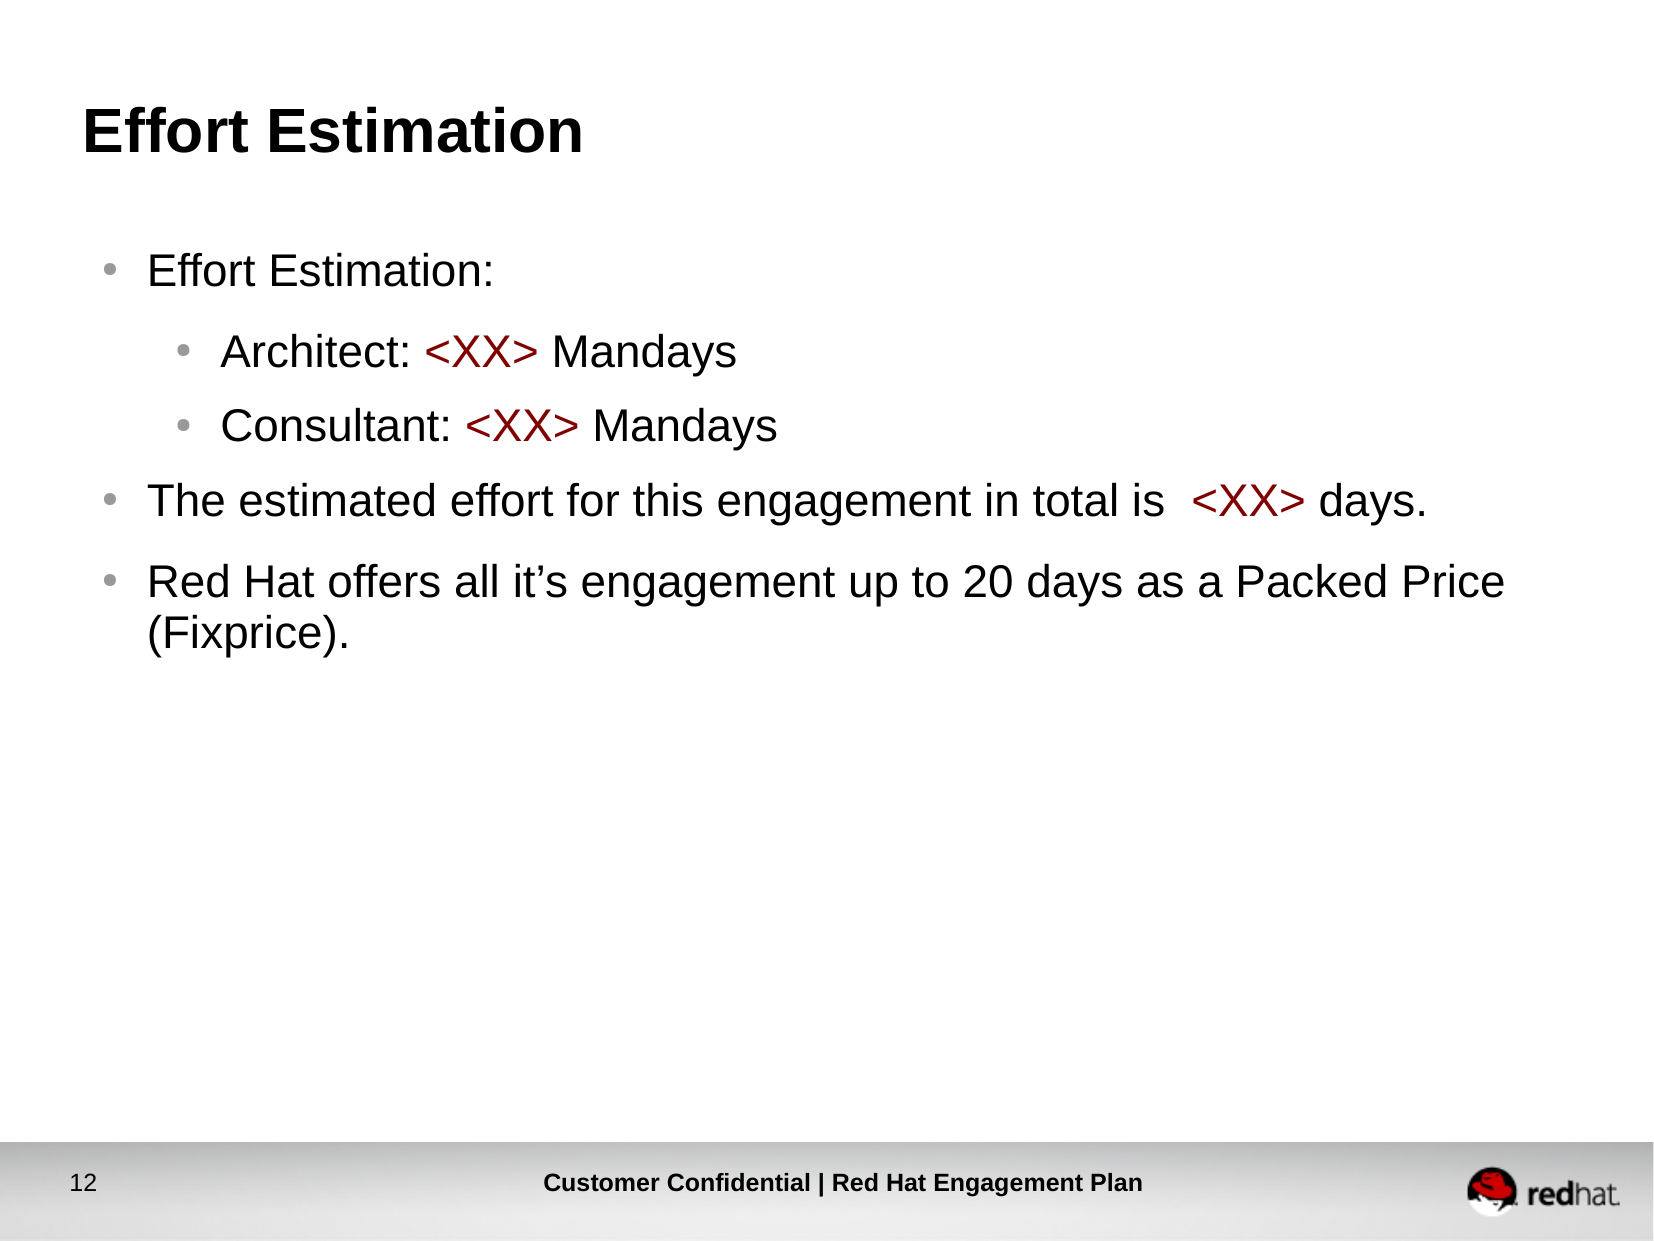

# Effort Estimation
Effort Estimation:
Architect: <XX> Mandays
Consultant: <XX> Mandays
The estimated effort for this engagement in total is <XX> days.
Red Hat offers all it’s engagement up to 20 days as a Packed Price (Fixprice).